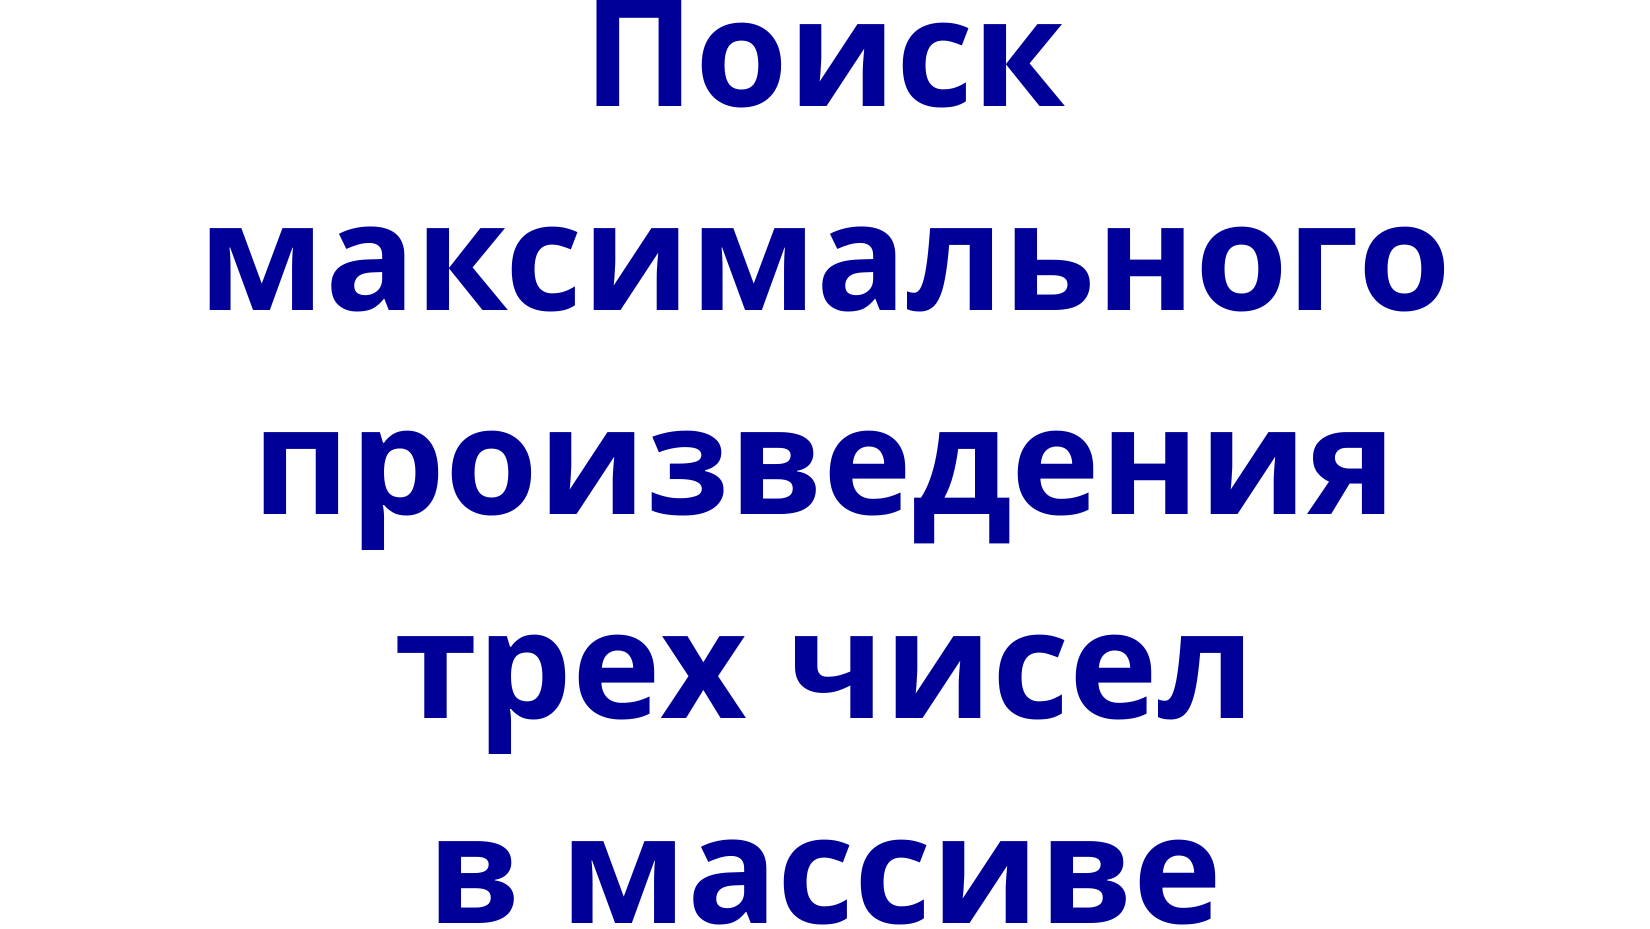

# Поиск максимального произведения трех чисел
в массиве